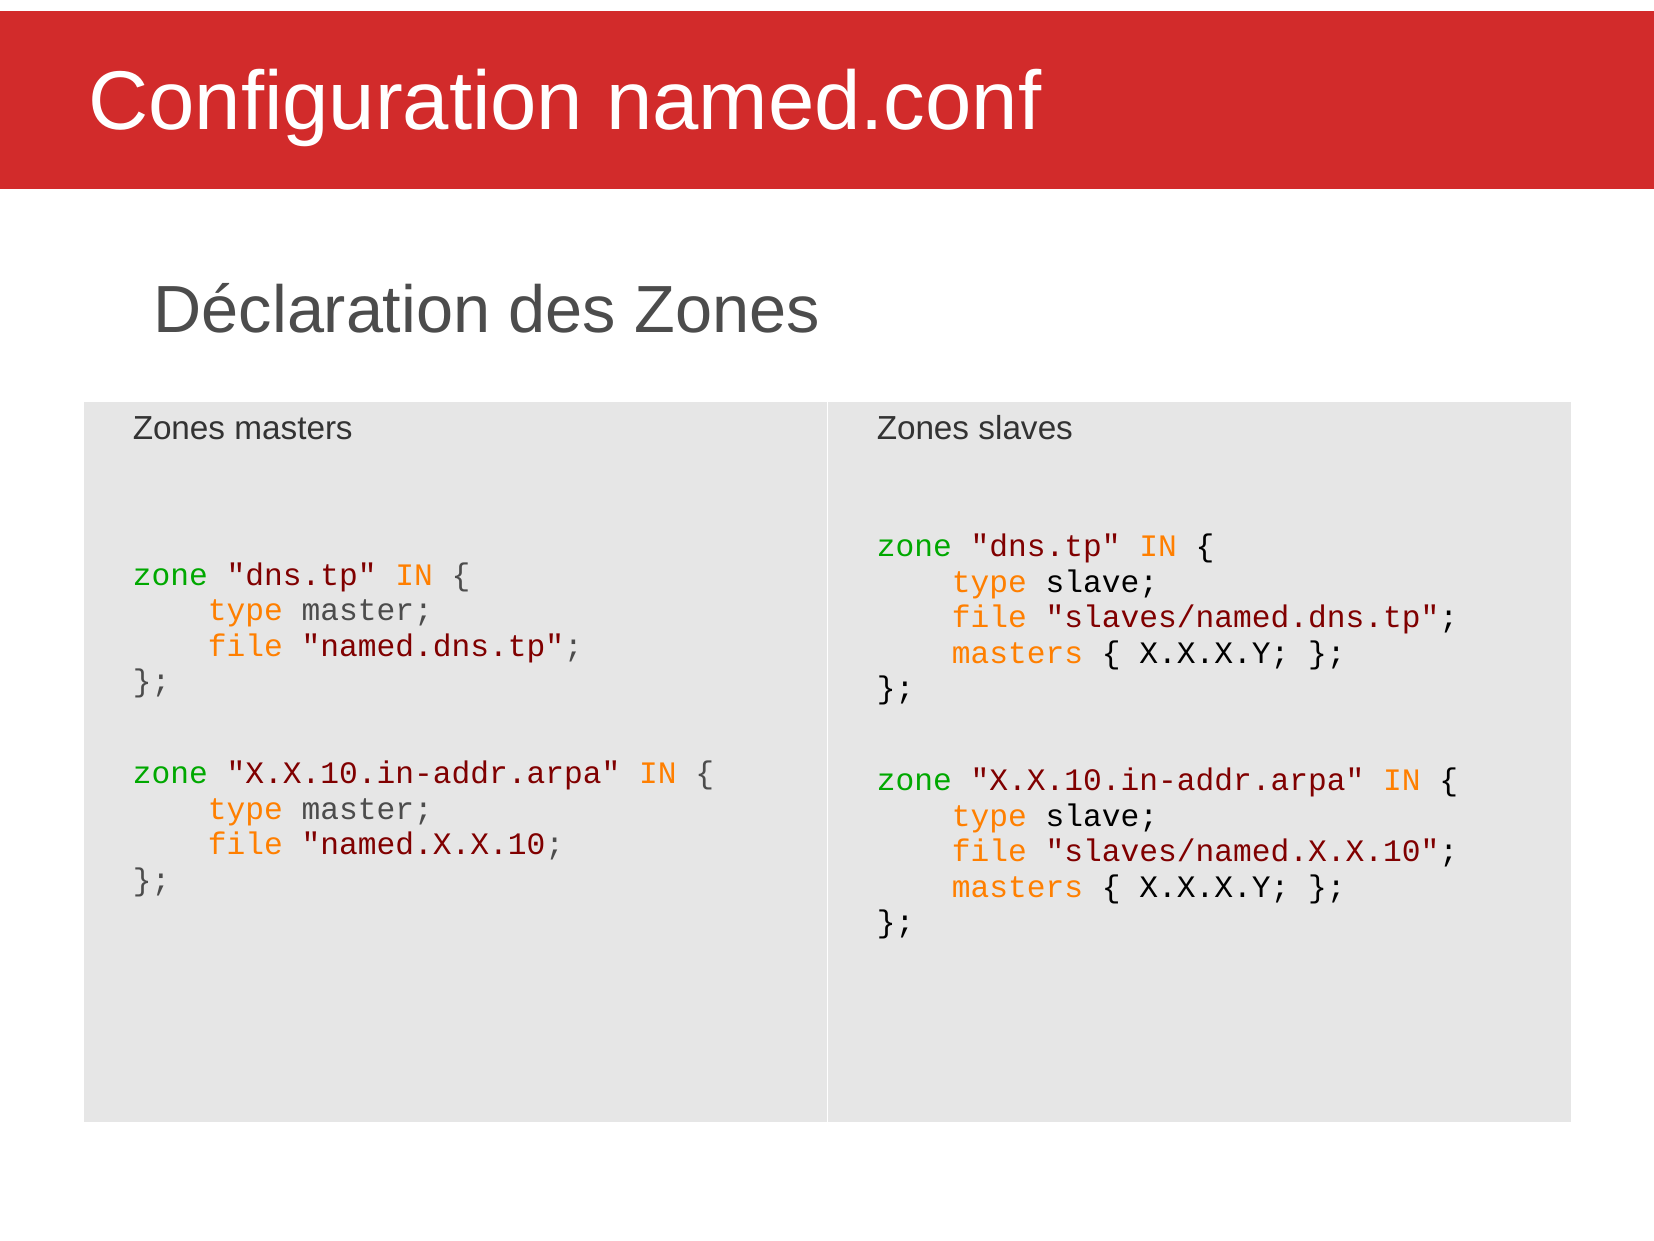

# Configuration named.conf
Déclaration des Zones
| Zones masters zone "dns.tp" IN { type master; file "named.dns.tp"; }; zone "X.X.10.in-addr.arpa" IN { type master; file "named.X.X.10; }; | Zones slaves zone "dns.tp" IN { type slave; file "slaves/named.dns.tp"; masters { X.X.X.Y; }; }; zone "X.X.10.in-addr.arpa" IN { type slave; file "slaves/named.X.X.10"; masters { X.X.X.Y; }; }; |
| --- | --- |